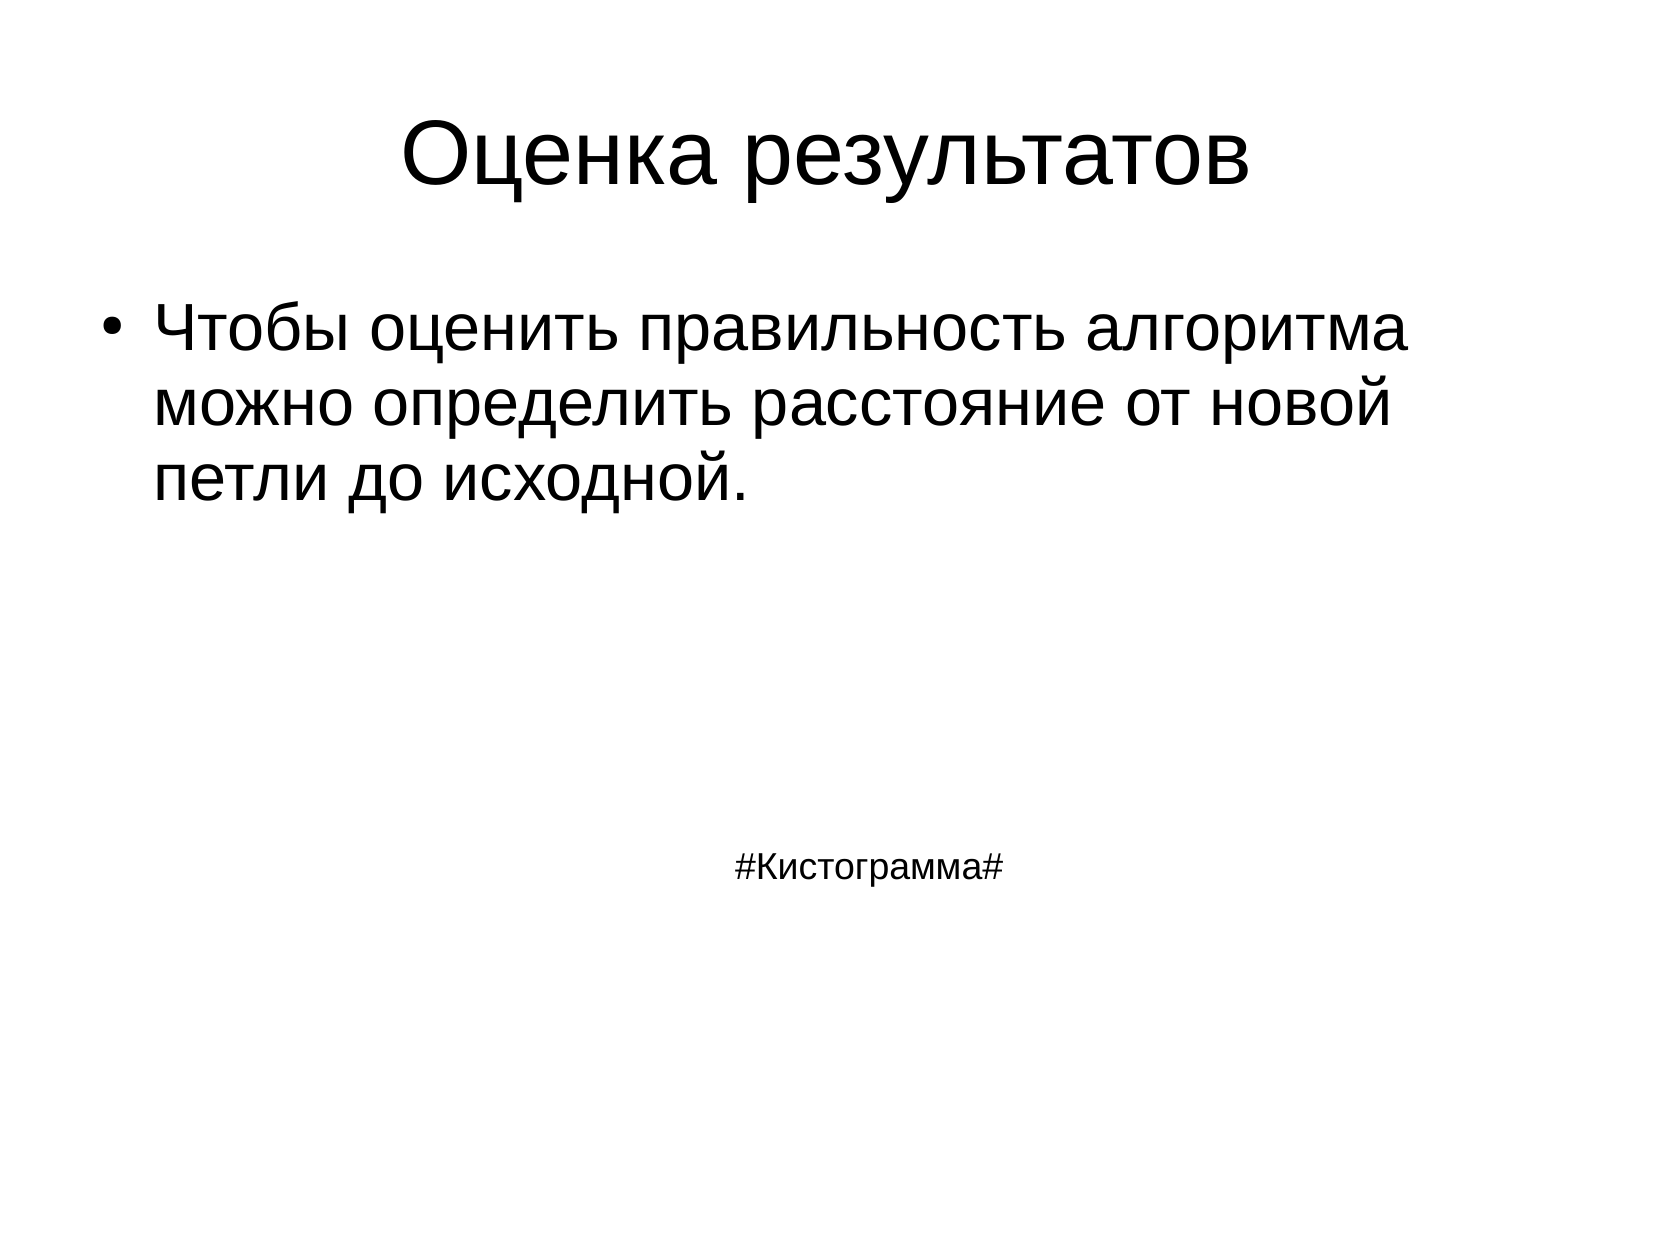

# Оценка результатов
Чтобы оценить правильность алгоритма можно определить расстояние от новой петли до исходной.
#Кистограмма#